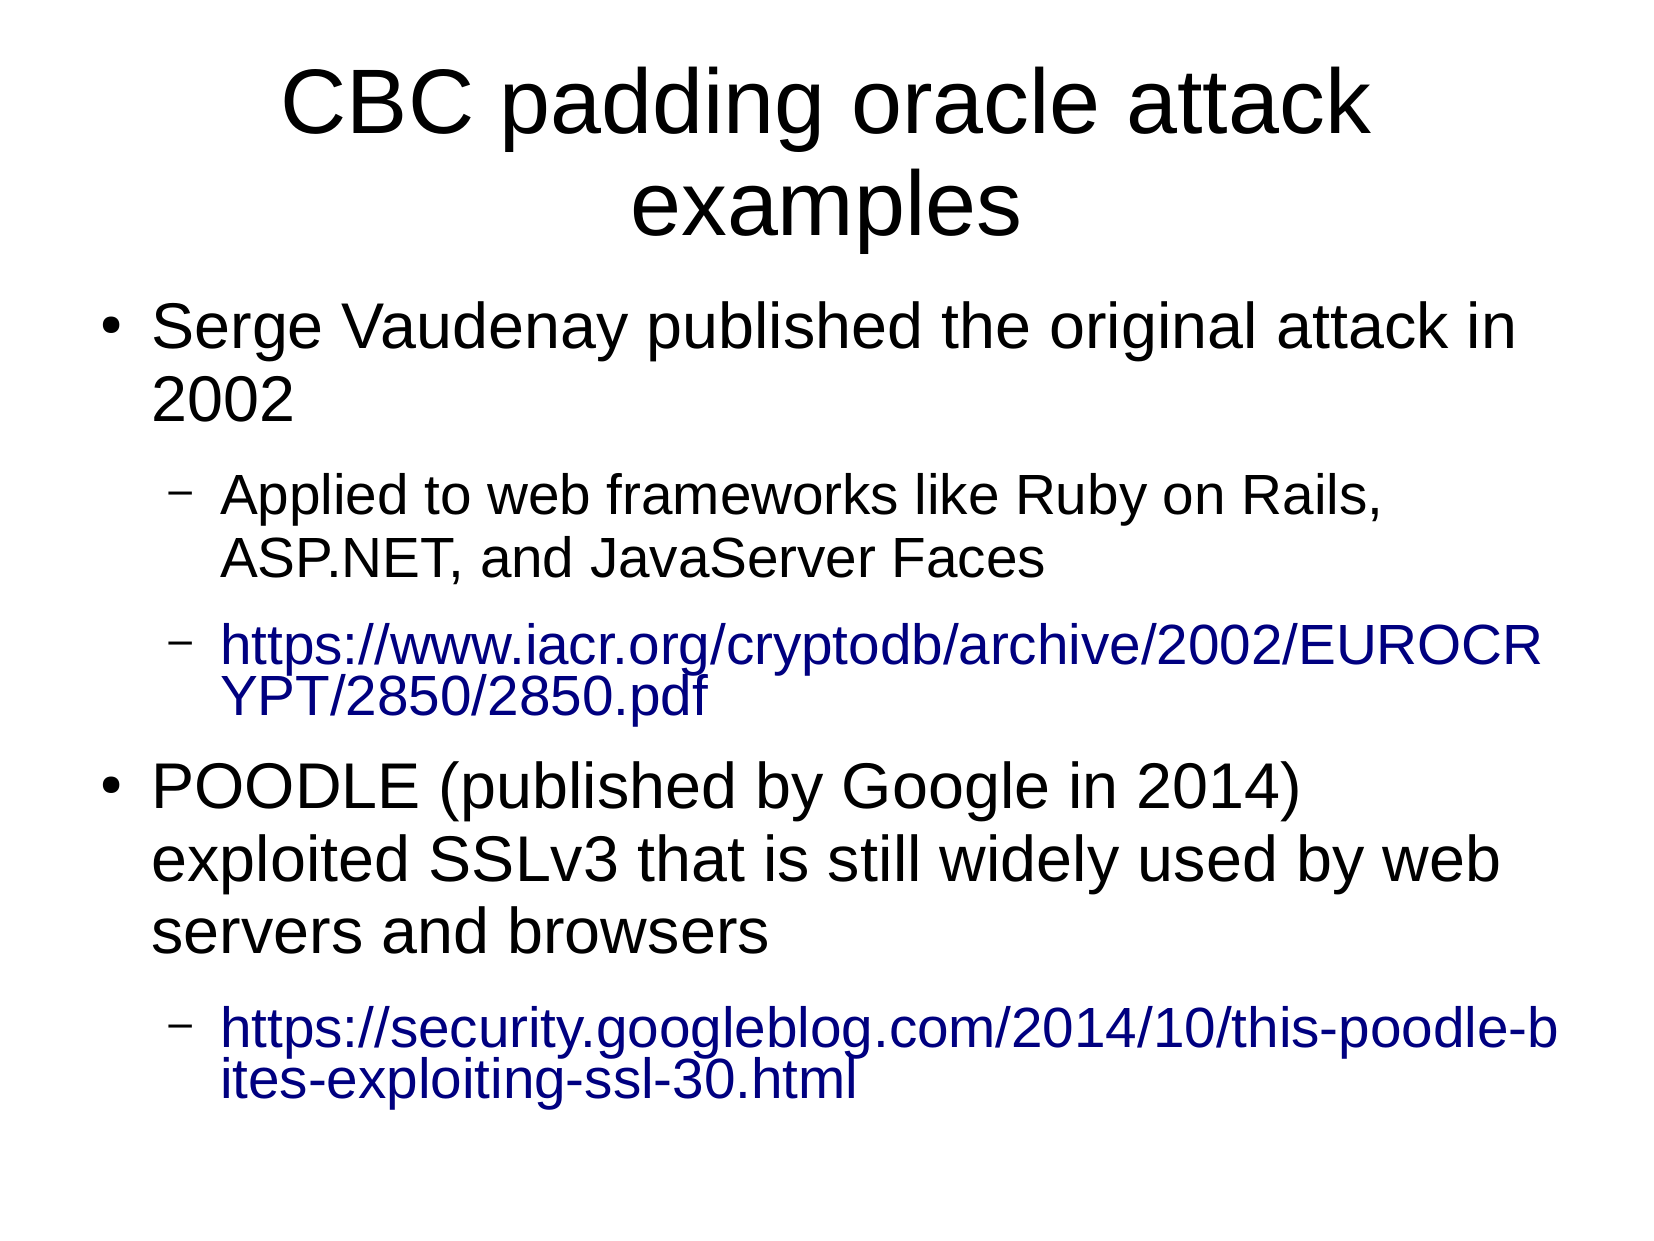

# CBC padding oracle attack examples
Serge Vaudenay published the original attack in 2002
Applied to web frameworks like Ruby on Rails, ASP.NET, and JavaServer Faces
https://www.iacr.org/cryptodb/archive/2002/EUROCRYPT/2850/2850.pdf
POODLE (published by Google in 2014) exploited SSLv3 that is still widely used by web servers and browsers
https://security.googleblog.com/2014/10/this-poodle-bites-exploiting-ssl-30.html